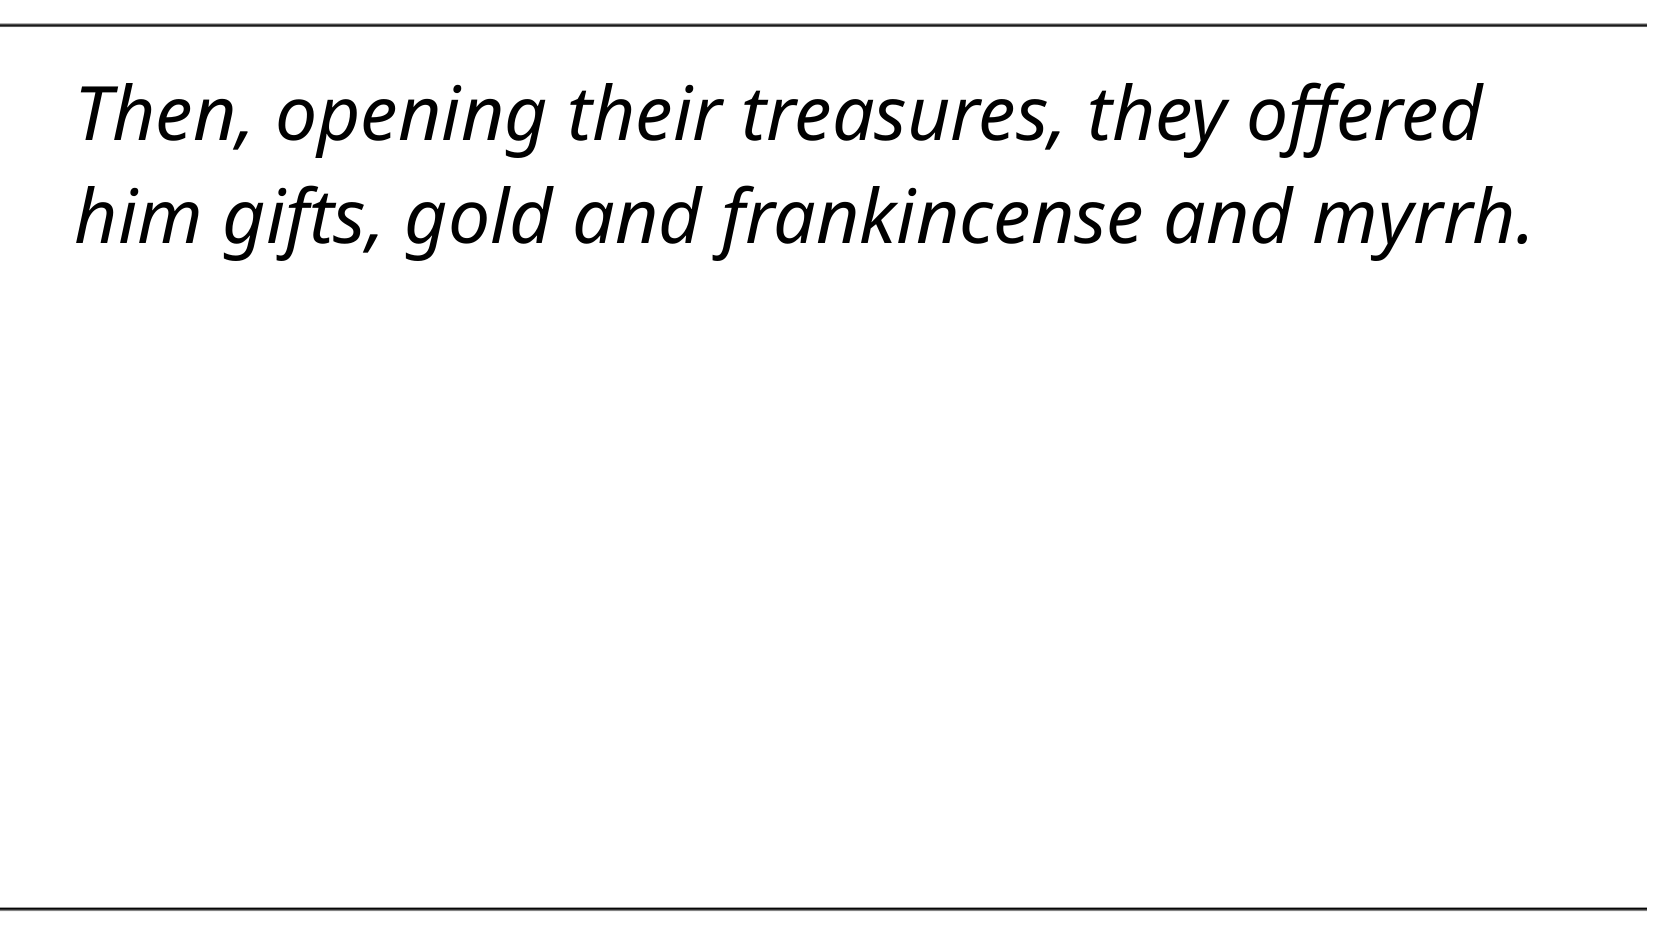

Then, opening their treasures, they offered him gifts, gold and frankincense and myrrh.